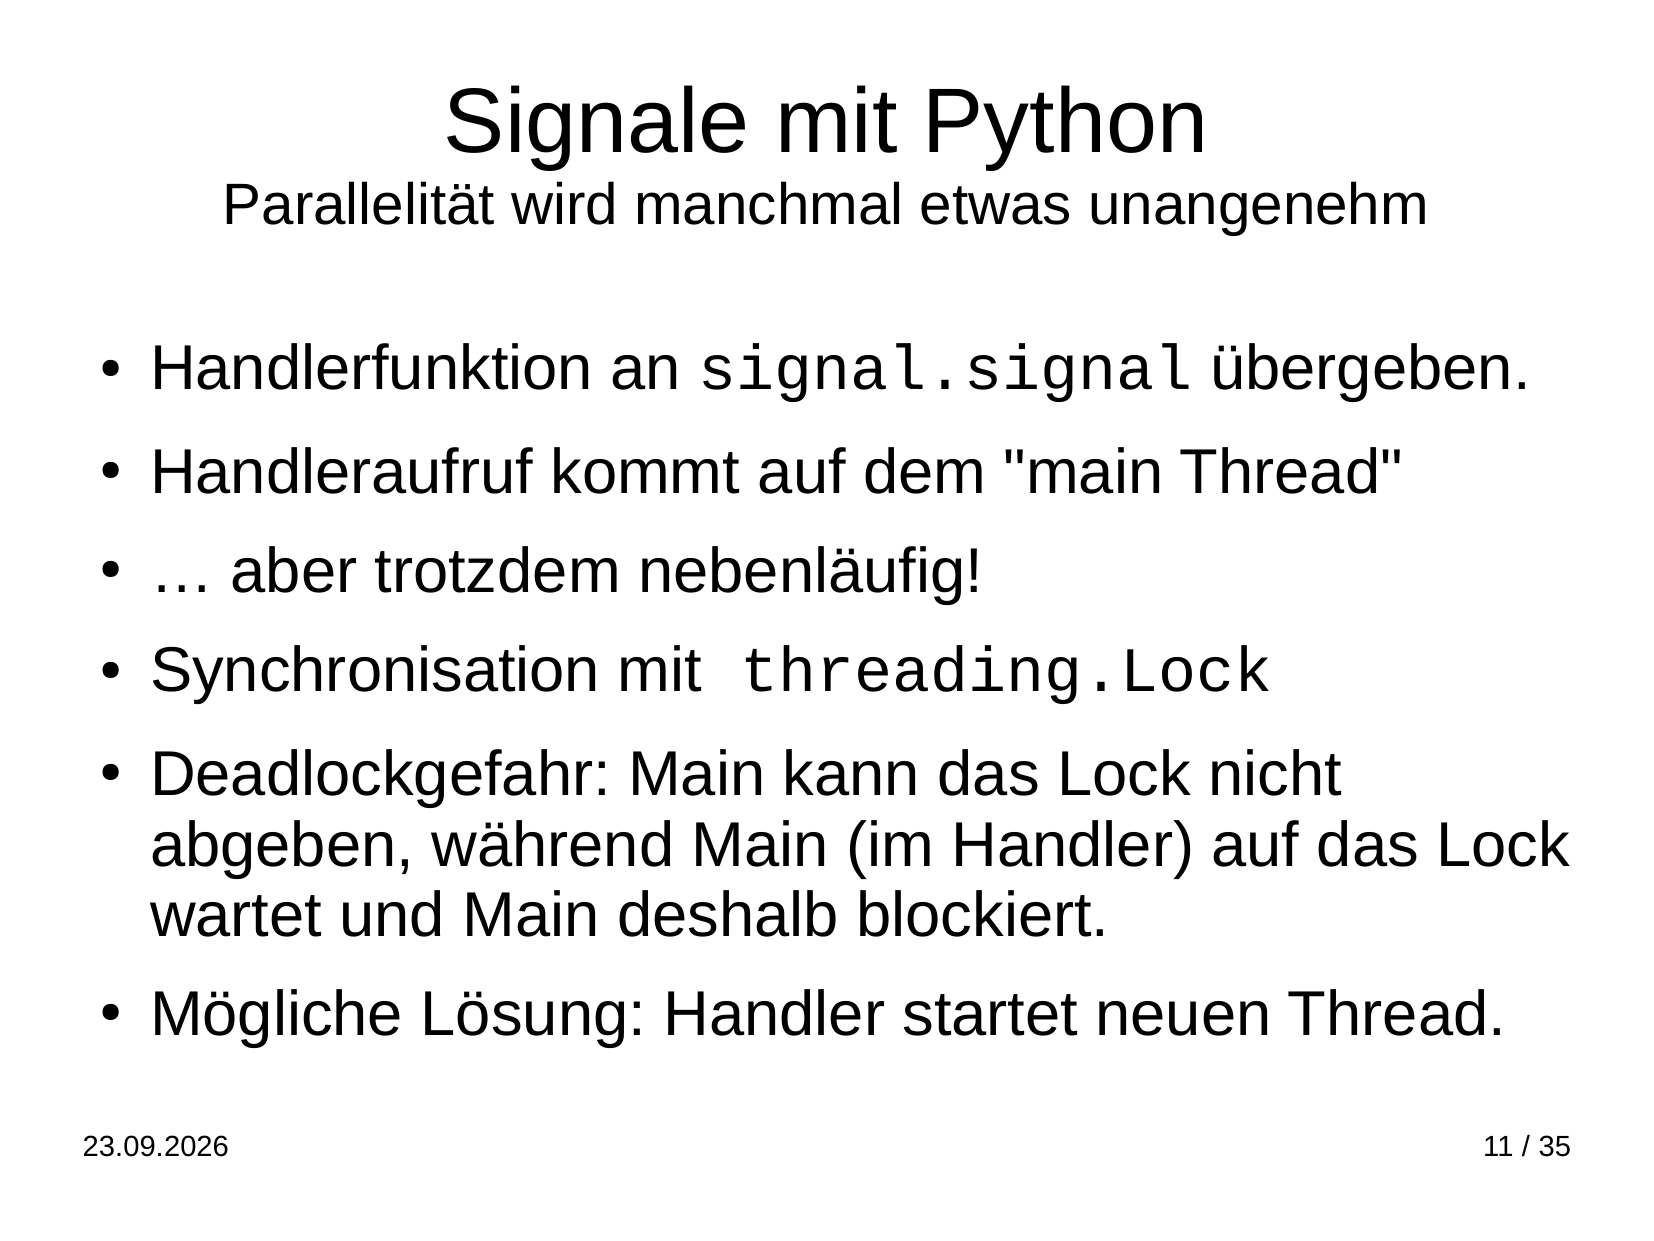

# Signale mit Python Parallelität wird manchmal etwas unangenehm
Handlerfunktion an signal.signal übergeben.
Handleraufruf kommt auf dem "main Thread"
… aber trotzdem nebenläufig!
Synchronisation mit threading.Lock
Deadlockgefahr: Main kann das Lock nicht abgeben, während Main (im Handler) auf das Lock wartet und Main deshalb blockiert.
Mögliche Lösung: Handler startet neuen Thread.